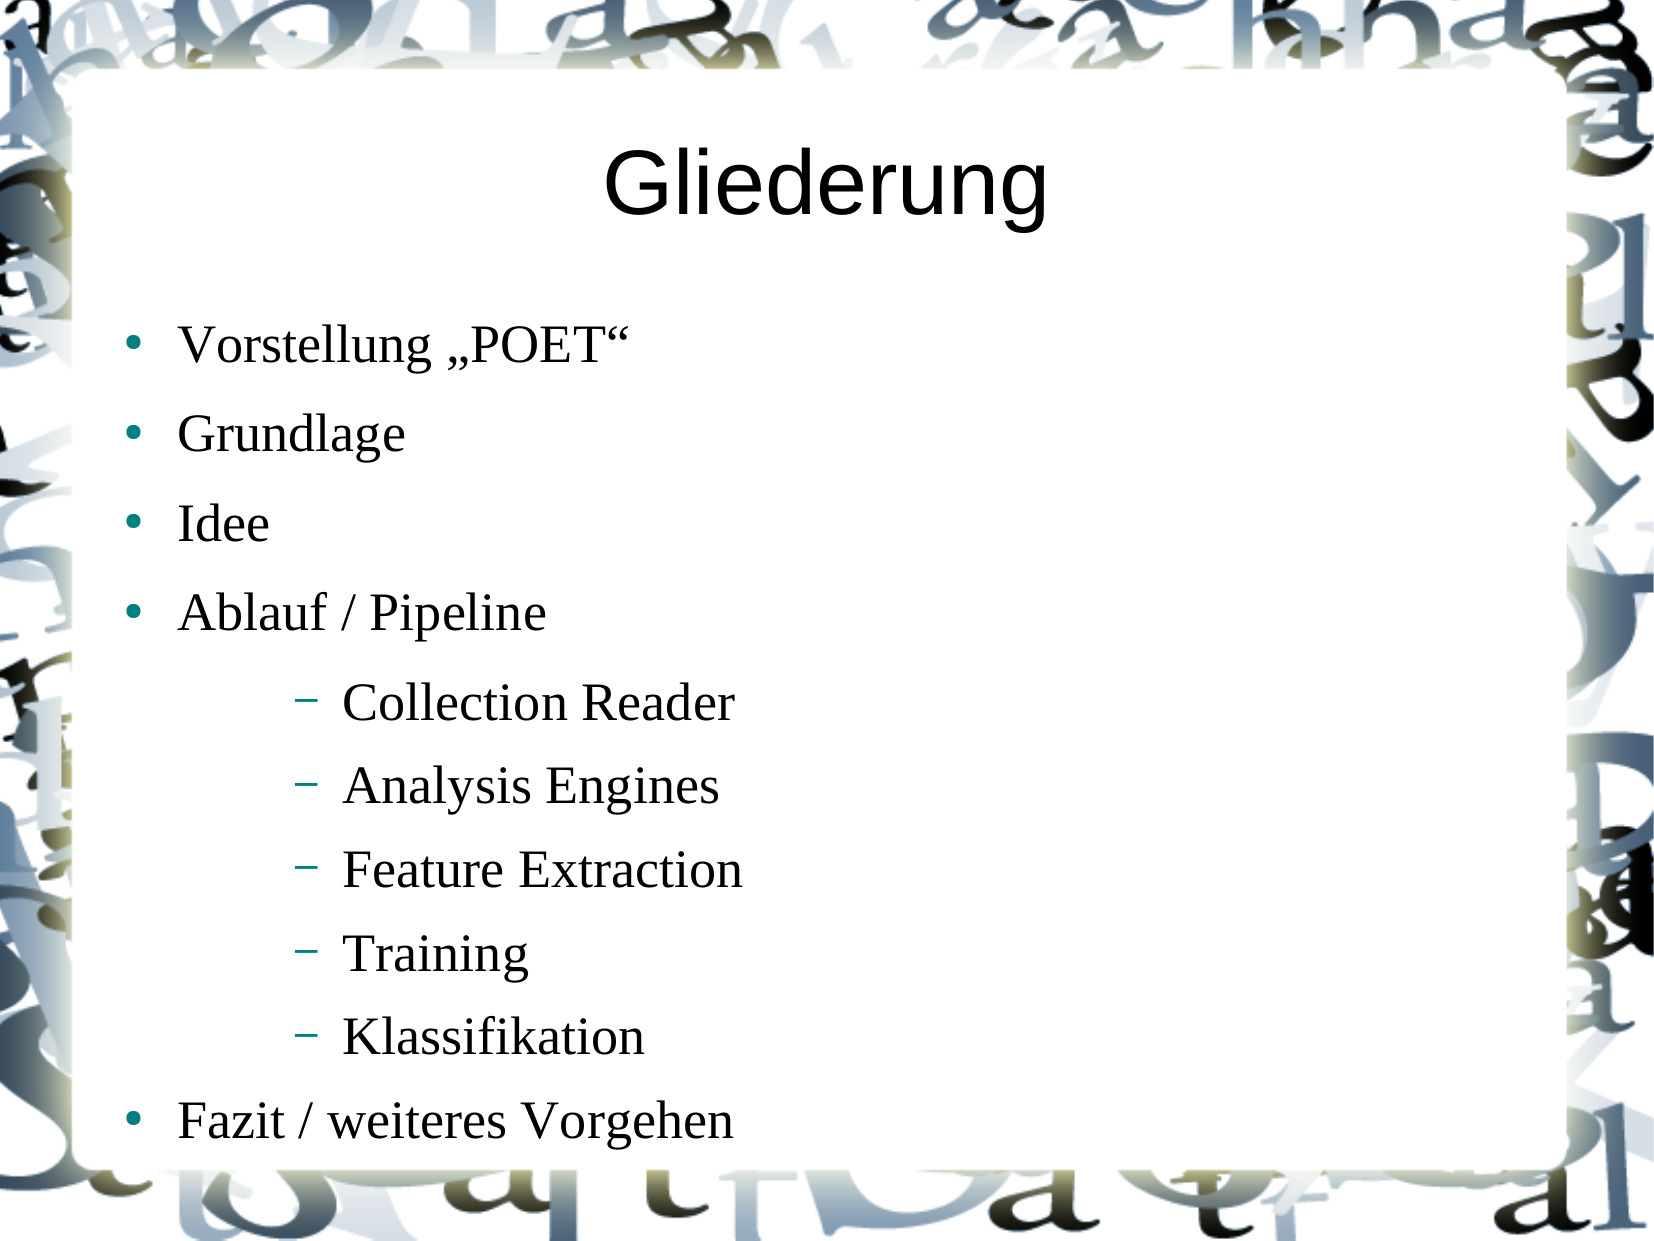

# Gliederung
Vorstellung „POET“
Grundlage
Idee
Ablauf / Pipeline
Collection Reader
Analysis Engines
Feature Extraction
Training
Klassifikation
Fazit / weiteres Vorgehen